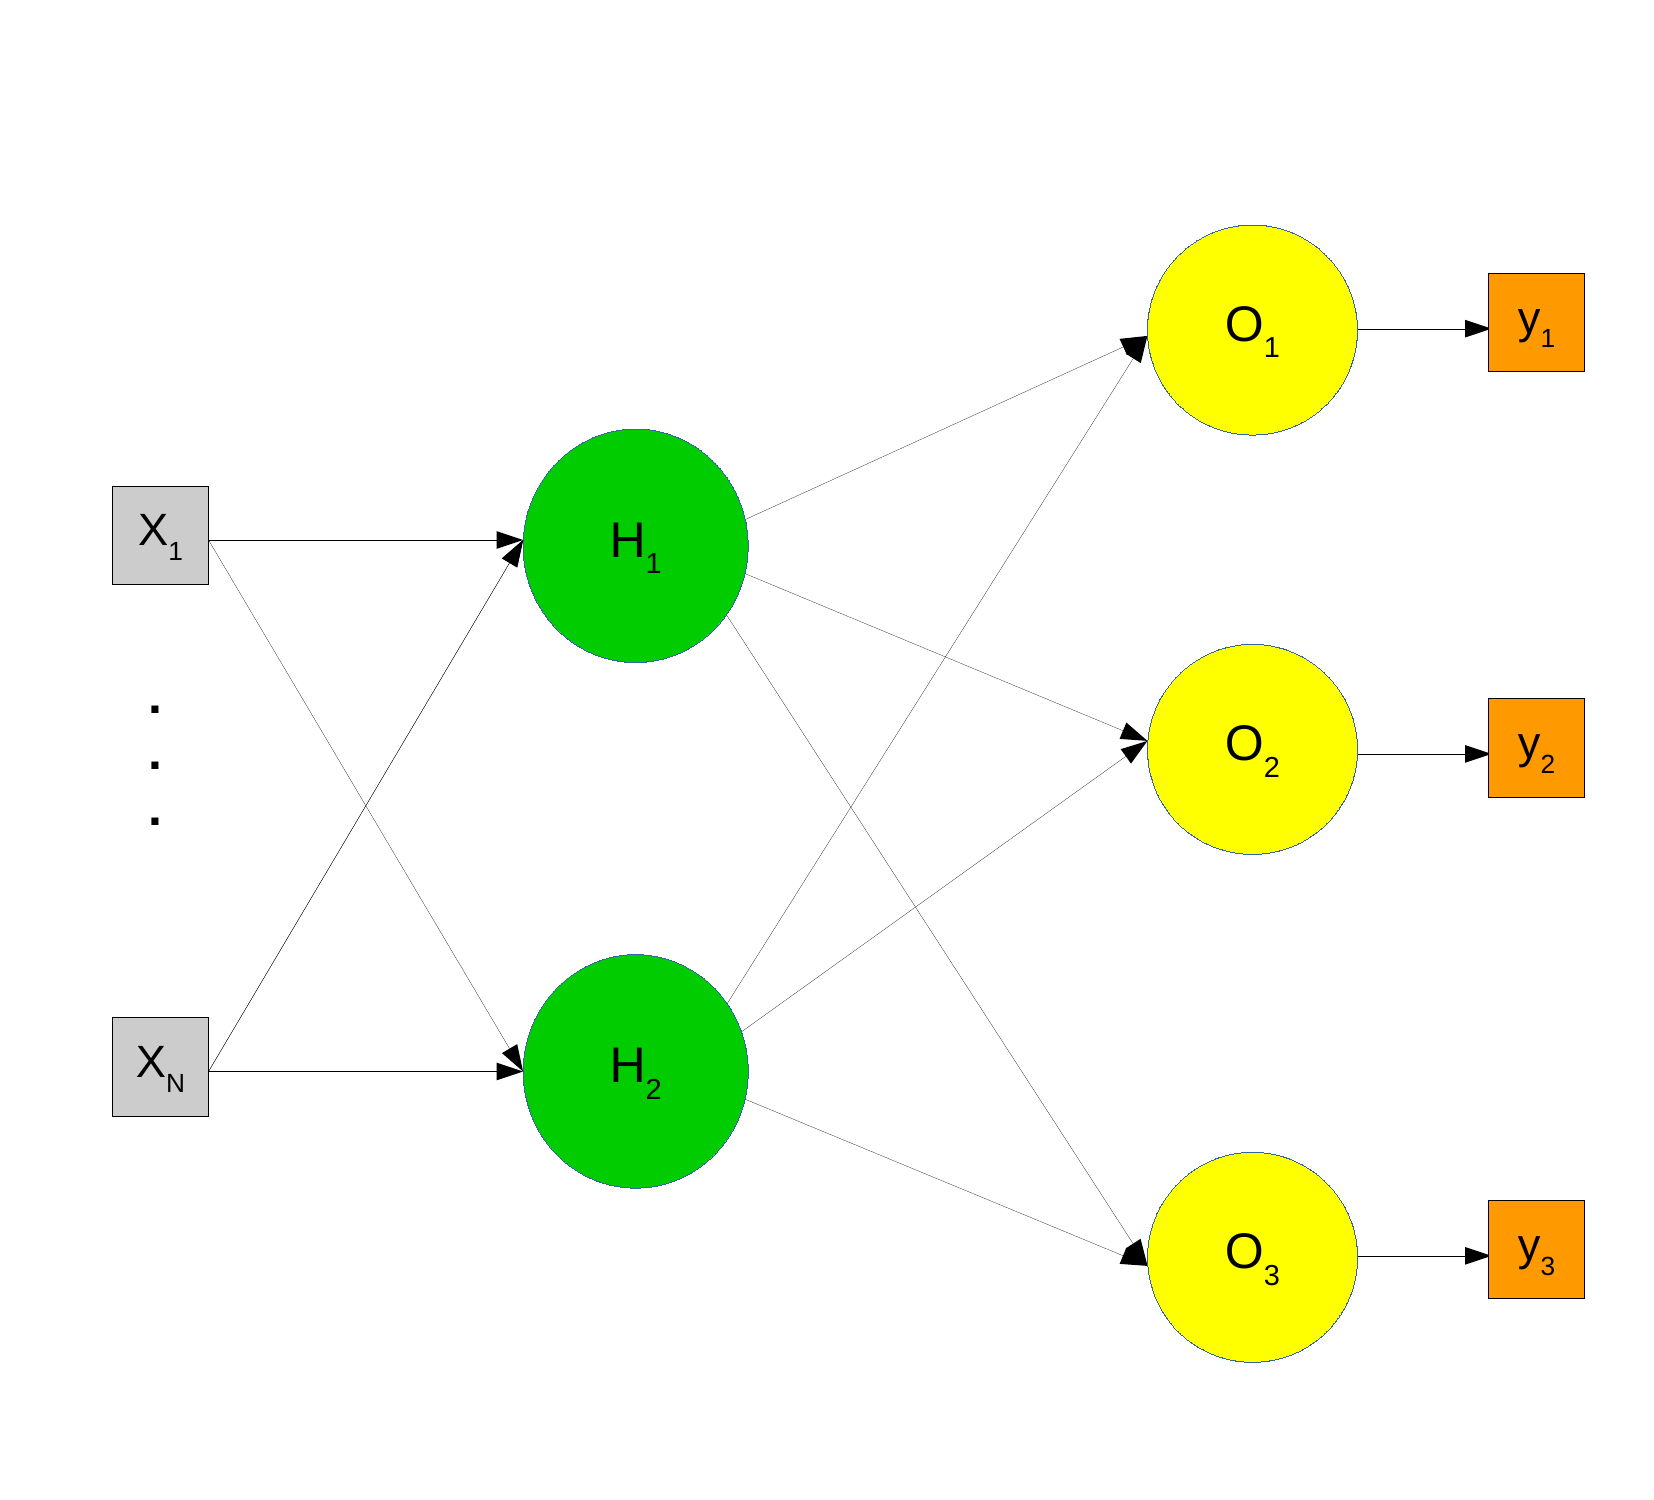

O1
y1
H1
X1
O2
.
.
.
y2
H2
XN
O3
y3